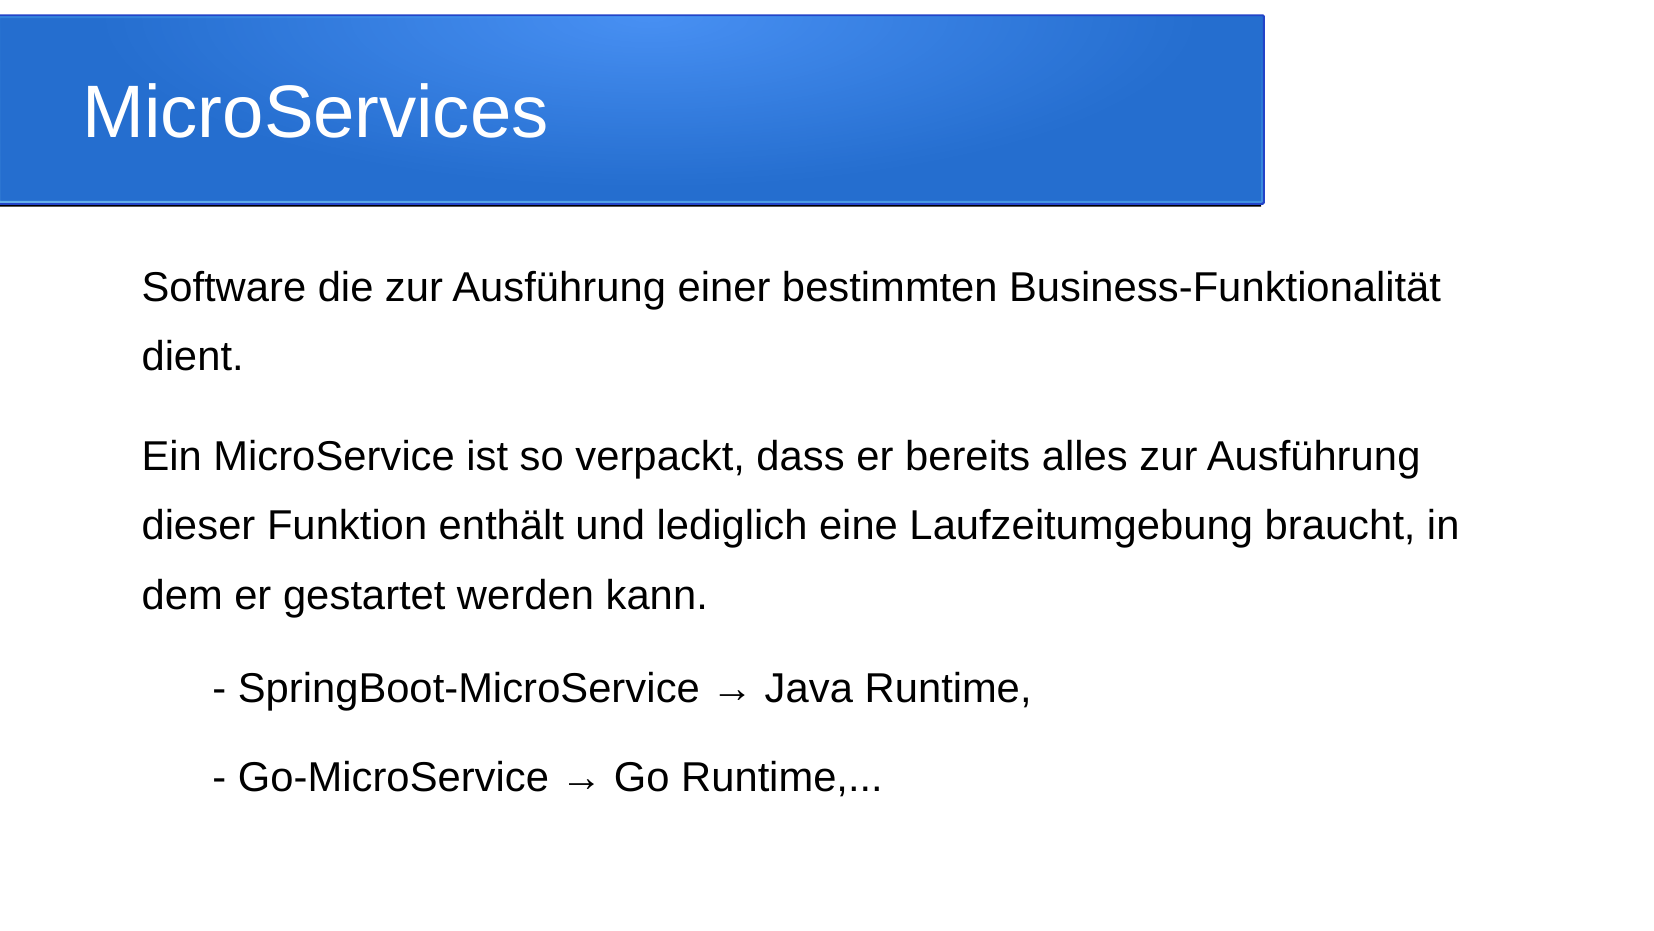

# MicroServices
Software die zur Ausführung einer bestimmten Business-Funktionalität dient.
Ein MicroService ist so verpackt, dass er bereits alles zur Ausführung dieser Funktion enthält und lediglich eine Laufzeitumgebung braucht, in dem er gestartet werden kann.
- SpringBoot-MicroService → Java Runtime,
- Go-MicroService → Go Runtime,...